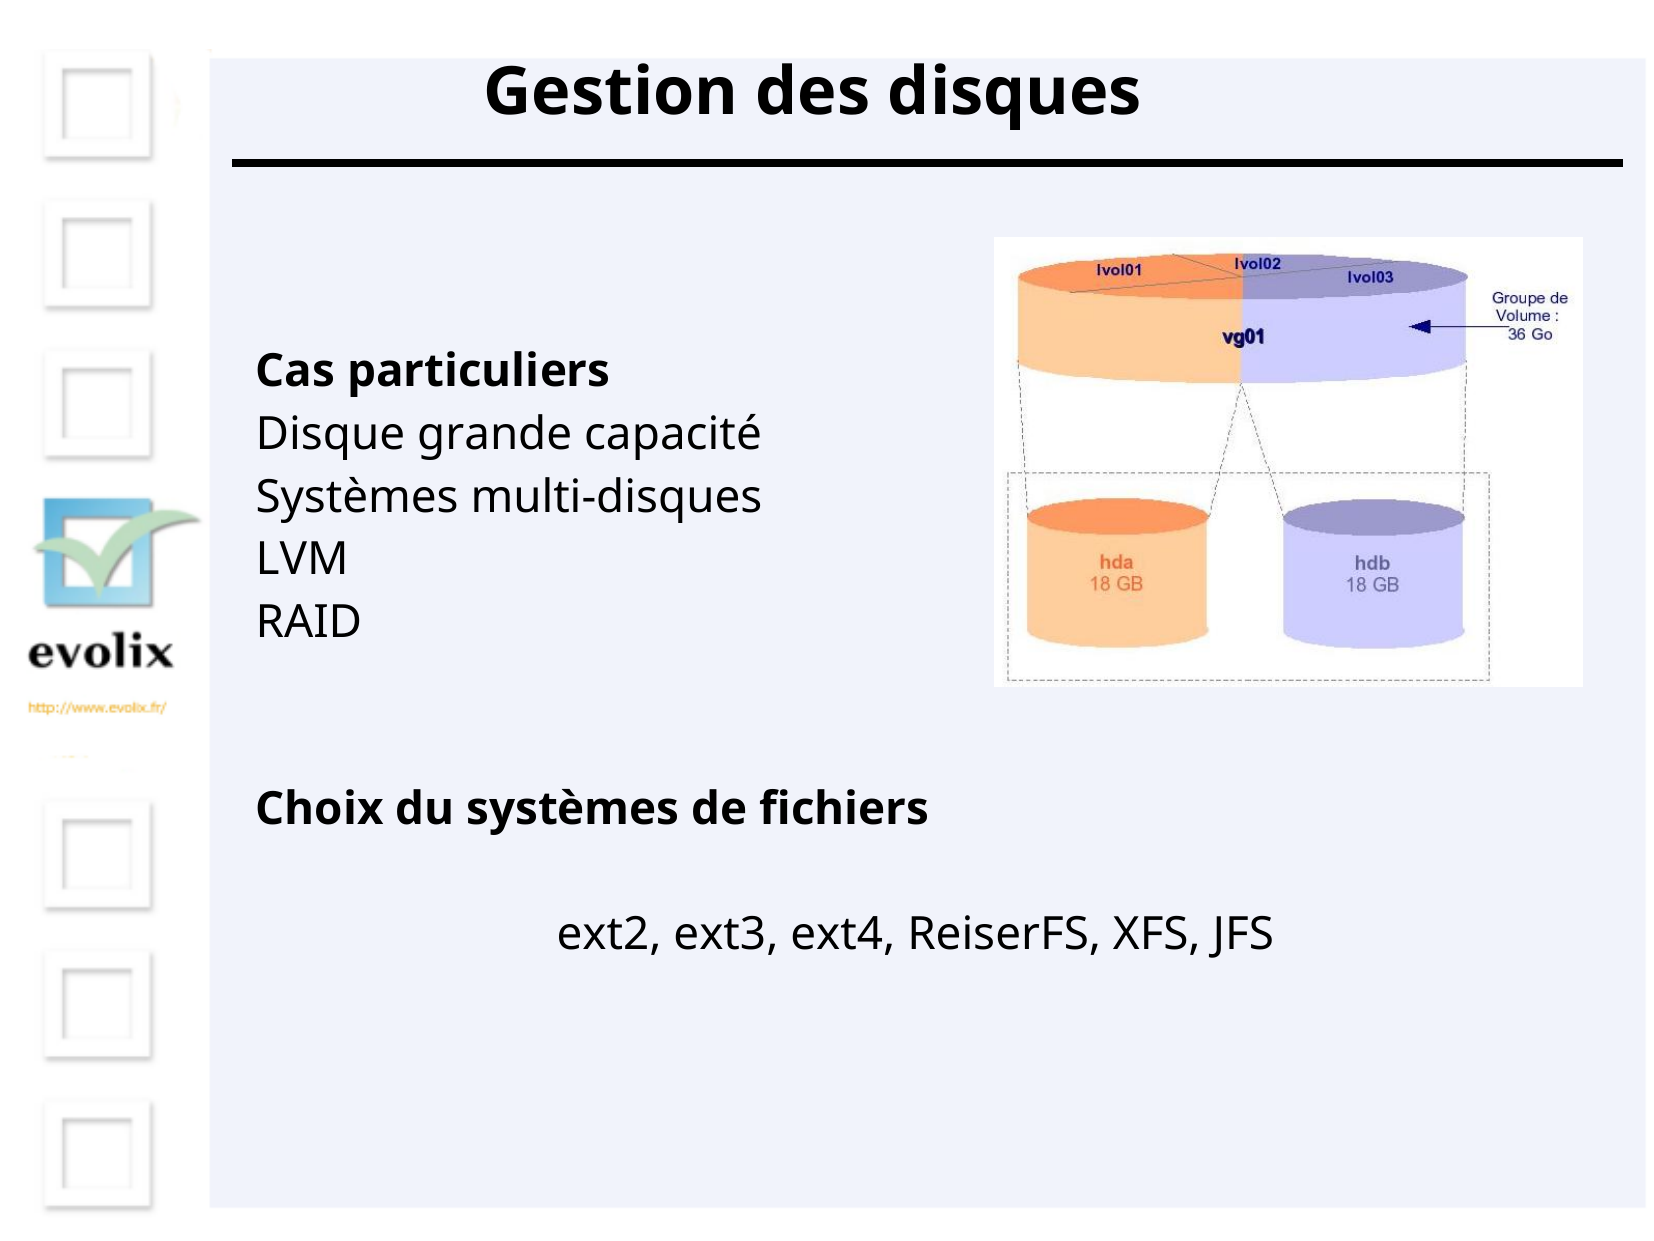

# Gestion des disques
Cas particuliers
Disque grande capacité
Systèmes multi-disques
LVM
RAID
Choix du systèmes de fichiers
ext2, ext3, ext4, ReiserFS, XFS, JFS